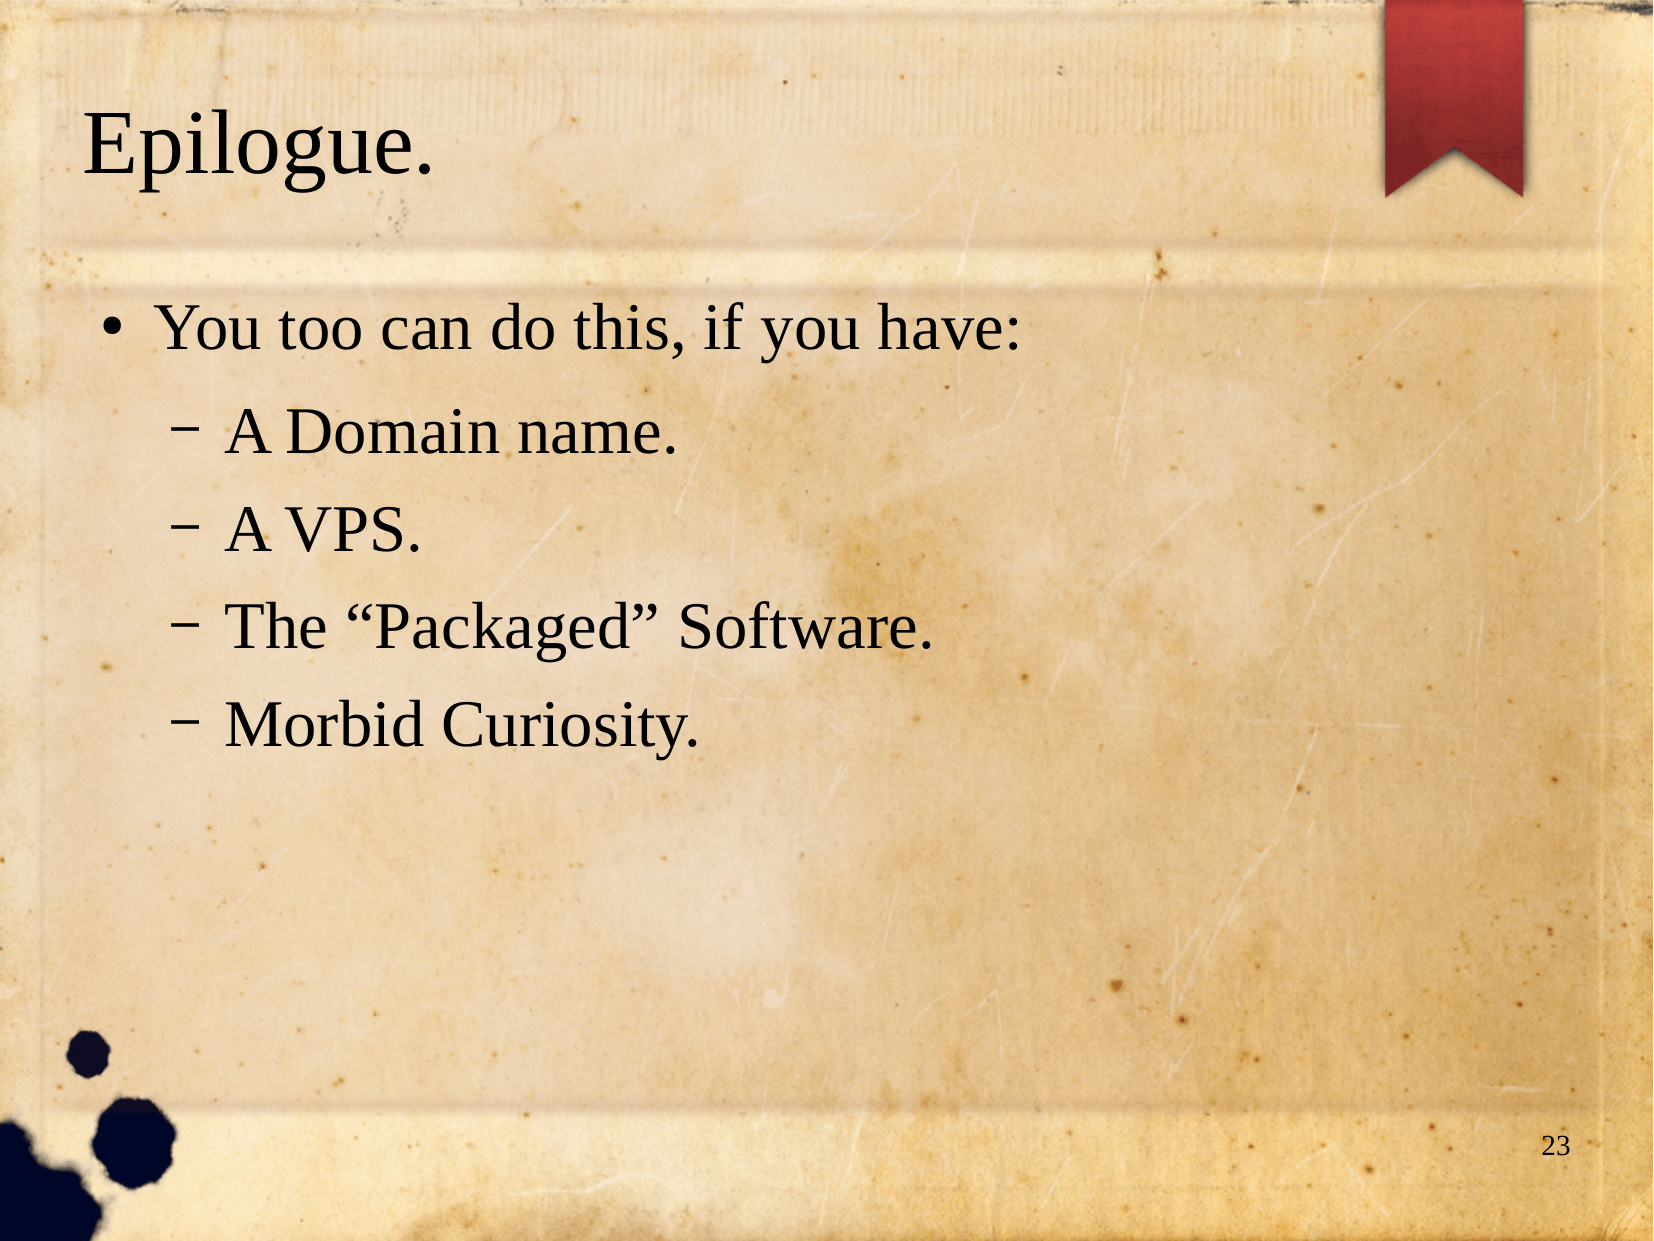

# Epilogue.
You too can do this, if you have:
A Domain name.
A VPS.
The “Packaged” Software.
Morbid Curiosity.
23